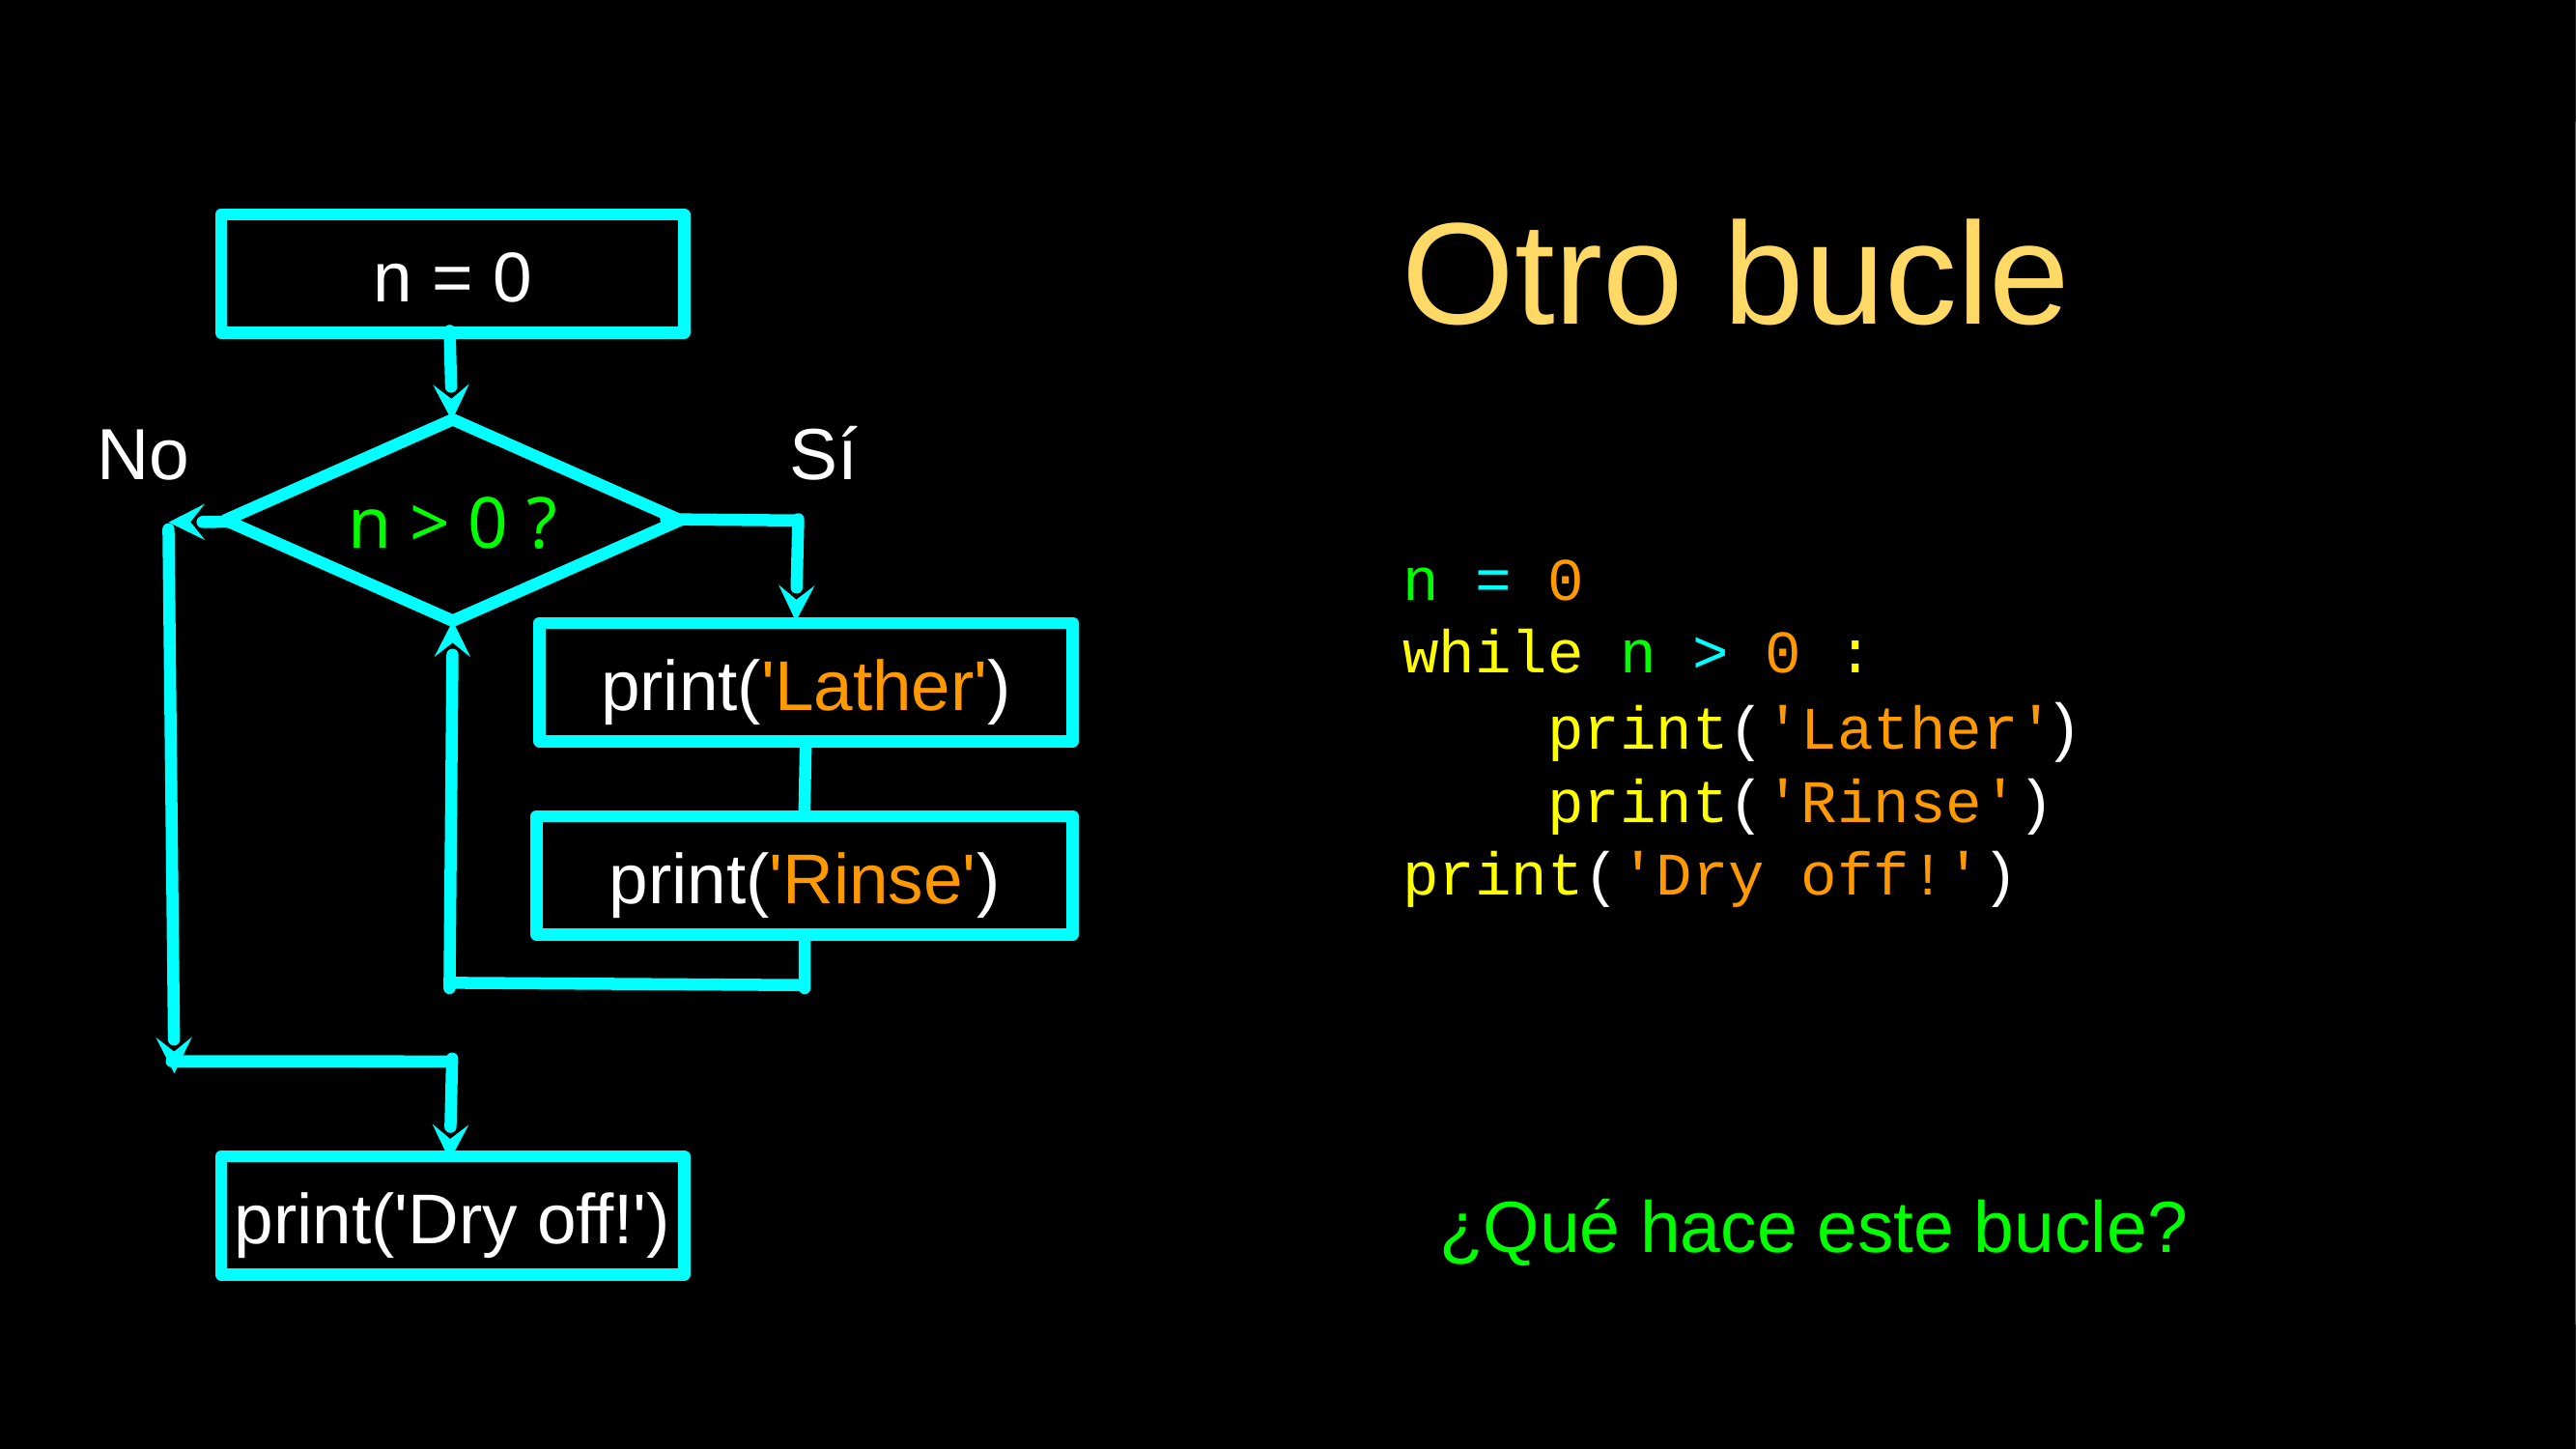

# Otro bucle
n = 0
No
Sí
n > 0 ?
n = 0
while n > 0 :
 print('Lather')
 print('Rinse')
print('Dry off!')
print('Lather')
print('Rinse')
print('Dry off!')
¿Qué hace este bucle?